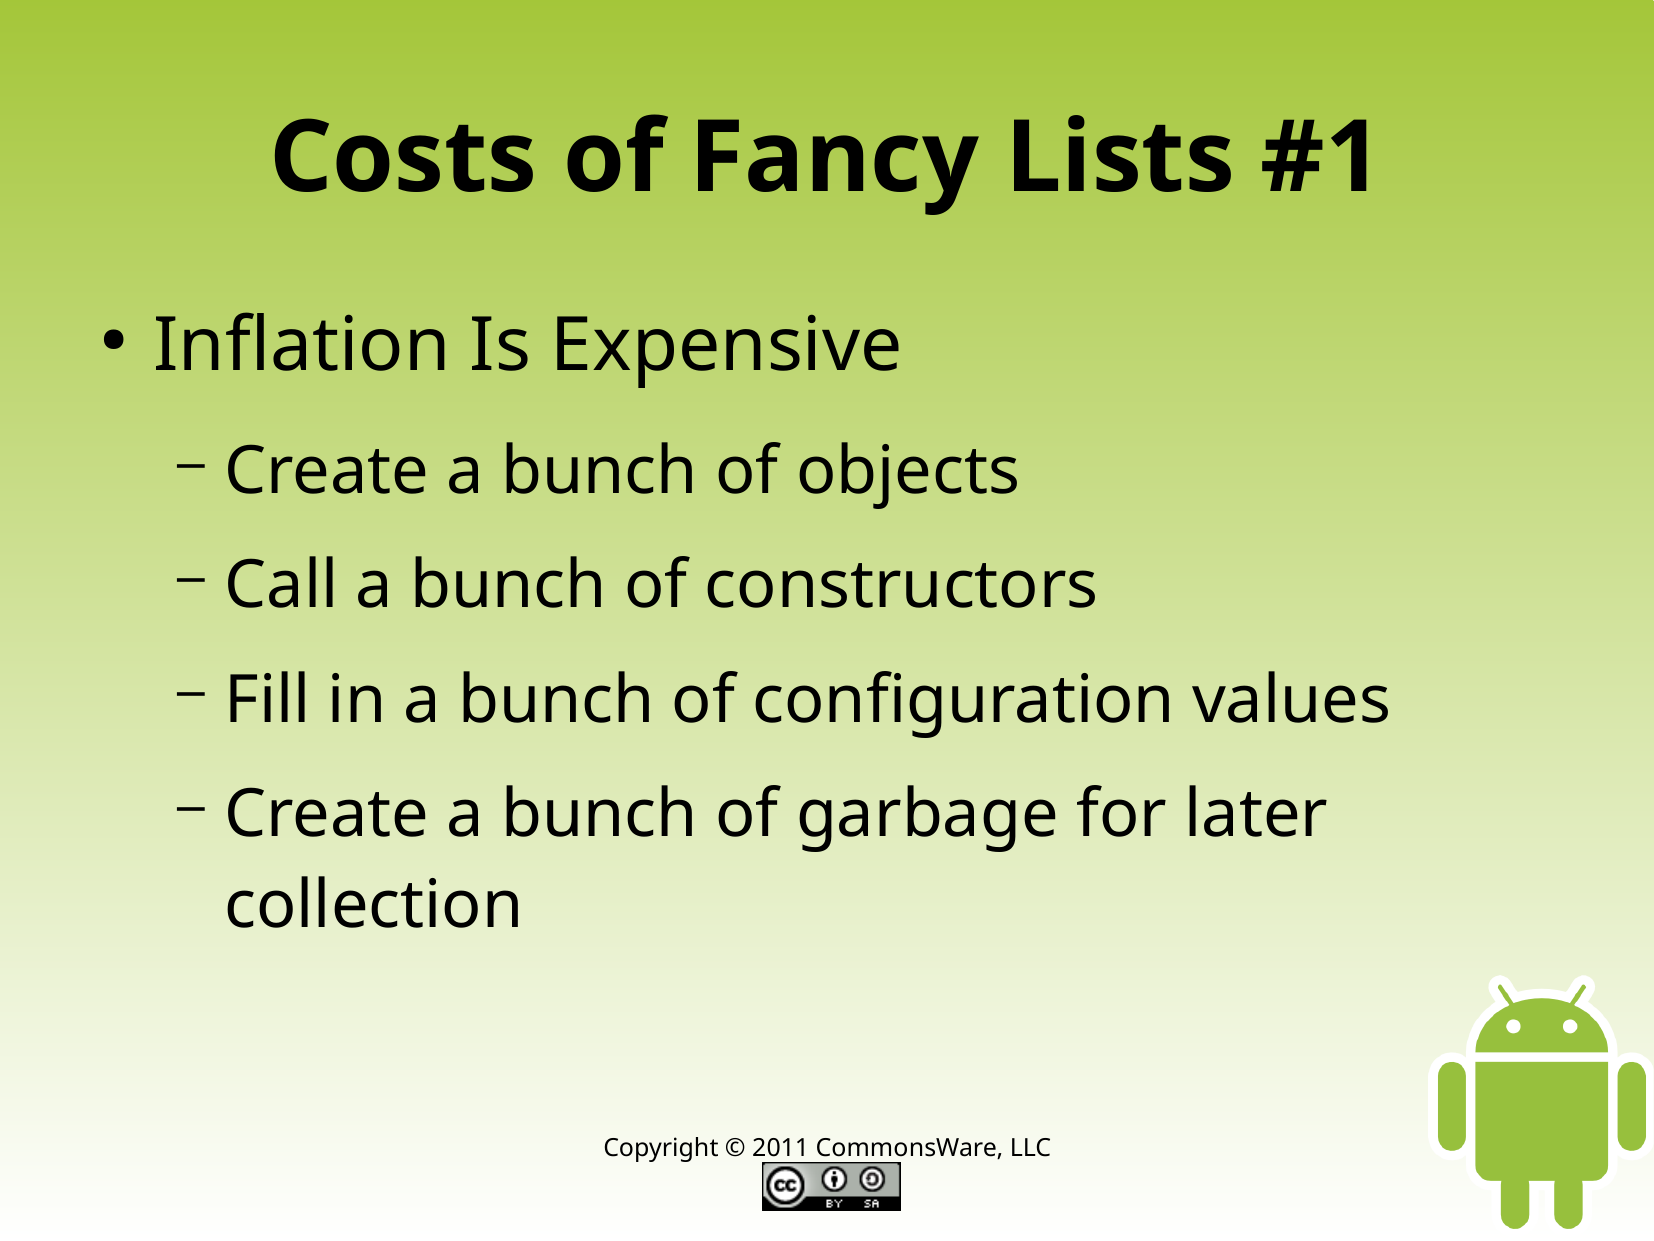

# Costs of Fancy Lists #1
Inflation Is Expensive
Create a bunch of objects
Call a bunch of constructors
Fill in a bunch of configuration values
Create a bunch of garbage for later collection